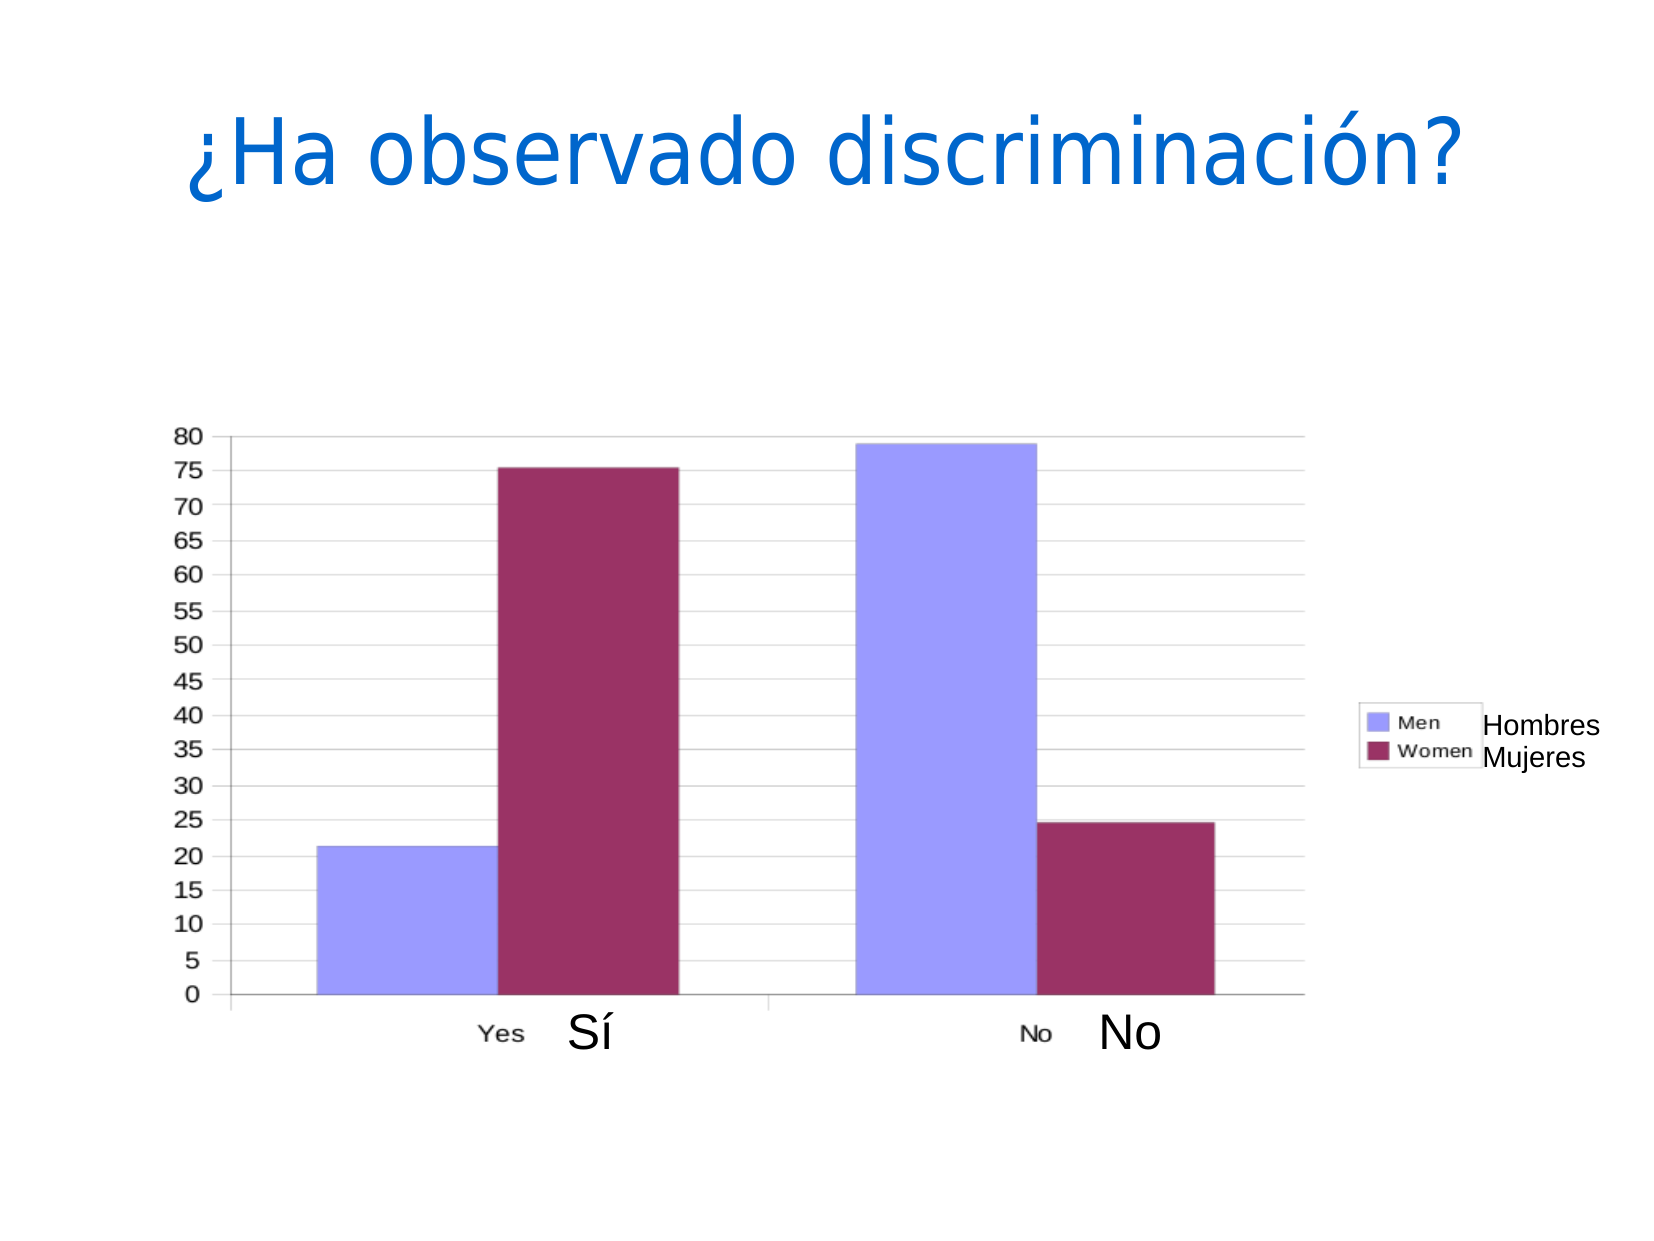

# ¿Ha observado discriminación?
Hombres
Mujeres
Sí
No